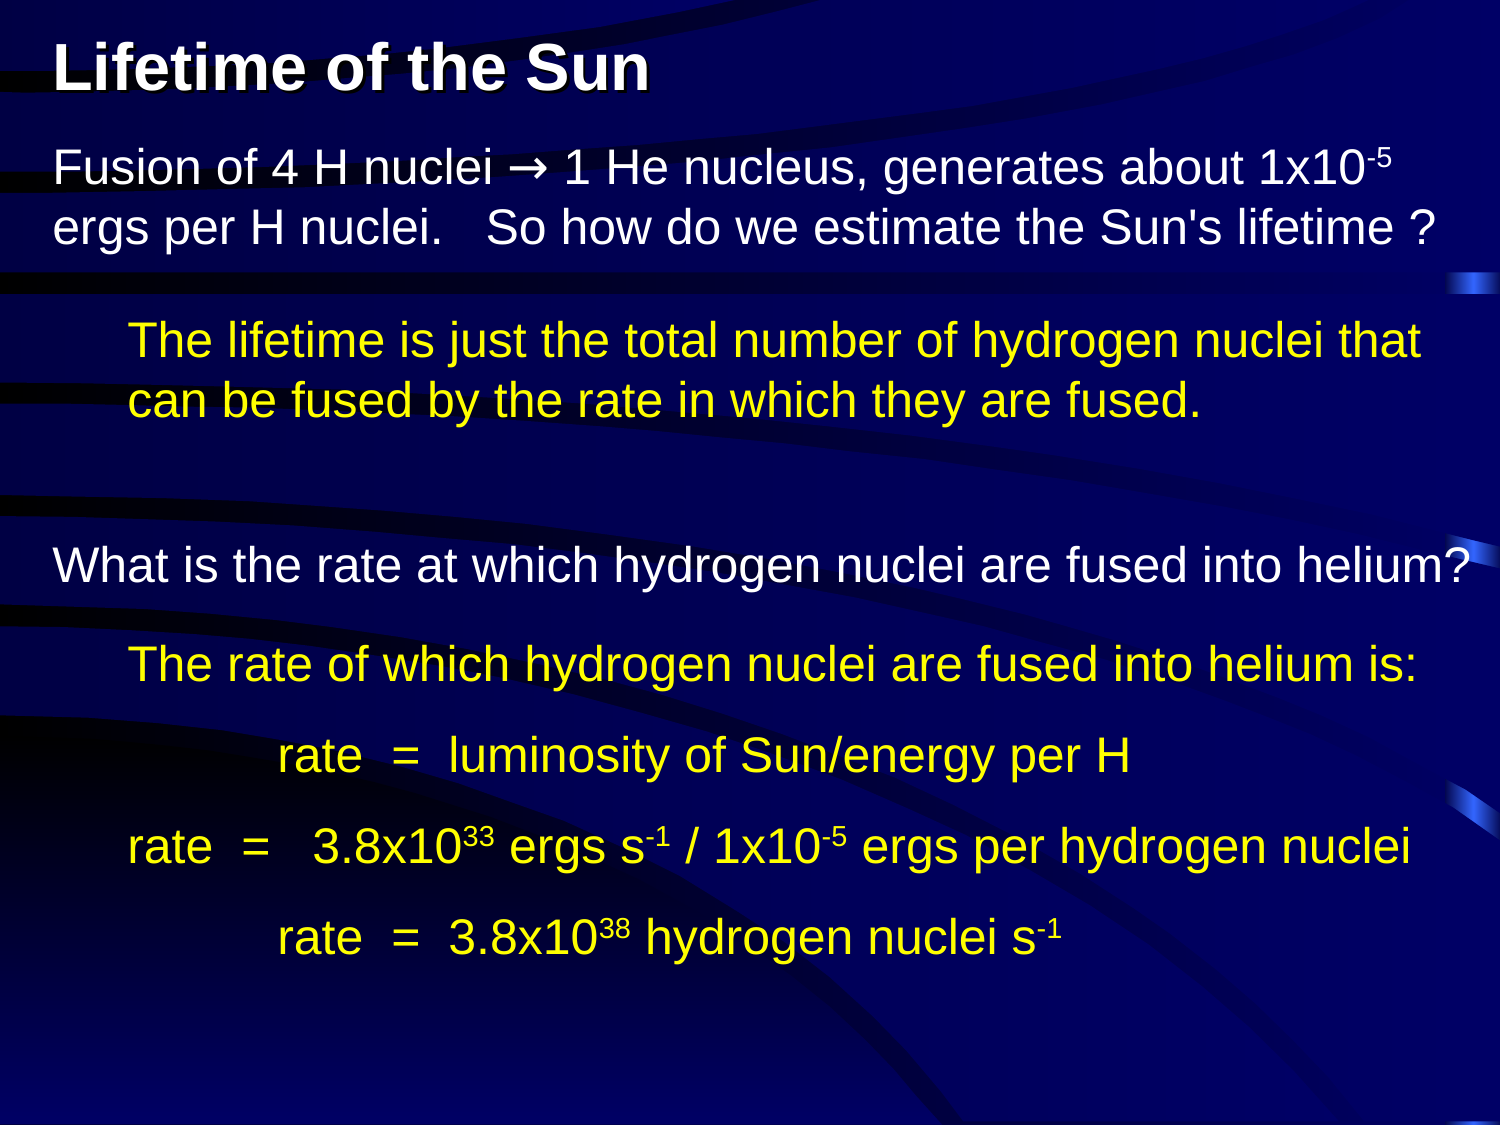

Lifetime of the Sun
Fusion of 4 H nuclei → 1 He nucleus, generates about 1x10-5 ergs per H nuclei. So how do we estimate the Sun's lifetime ?
The lifetime is just the total number of hydrogen nuclei that can be fused by the rate in which they are fused.
What is the rate at which hydrogen nuclei are fused into helium?
The rate of which hydrogen nuclei are fused into helium is:
	rate = luminosity of Sun/energy per H
rate = 3.8x1033 ergs s-1 / 1x10-5 ergs per hydrogen nuclei
	rate = 3.8x1038 hydrogen nuclei s-1